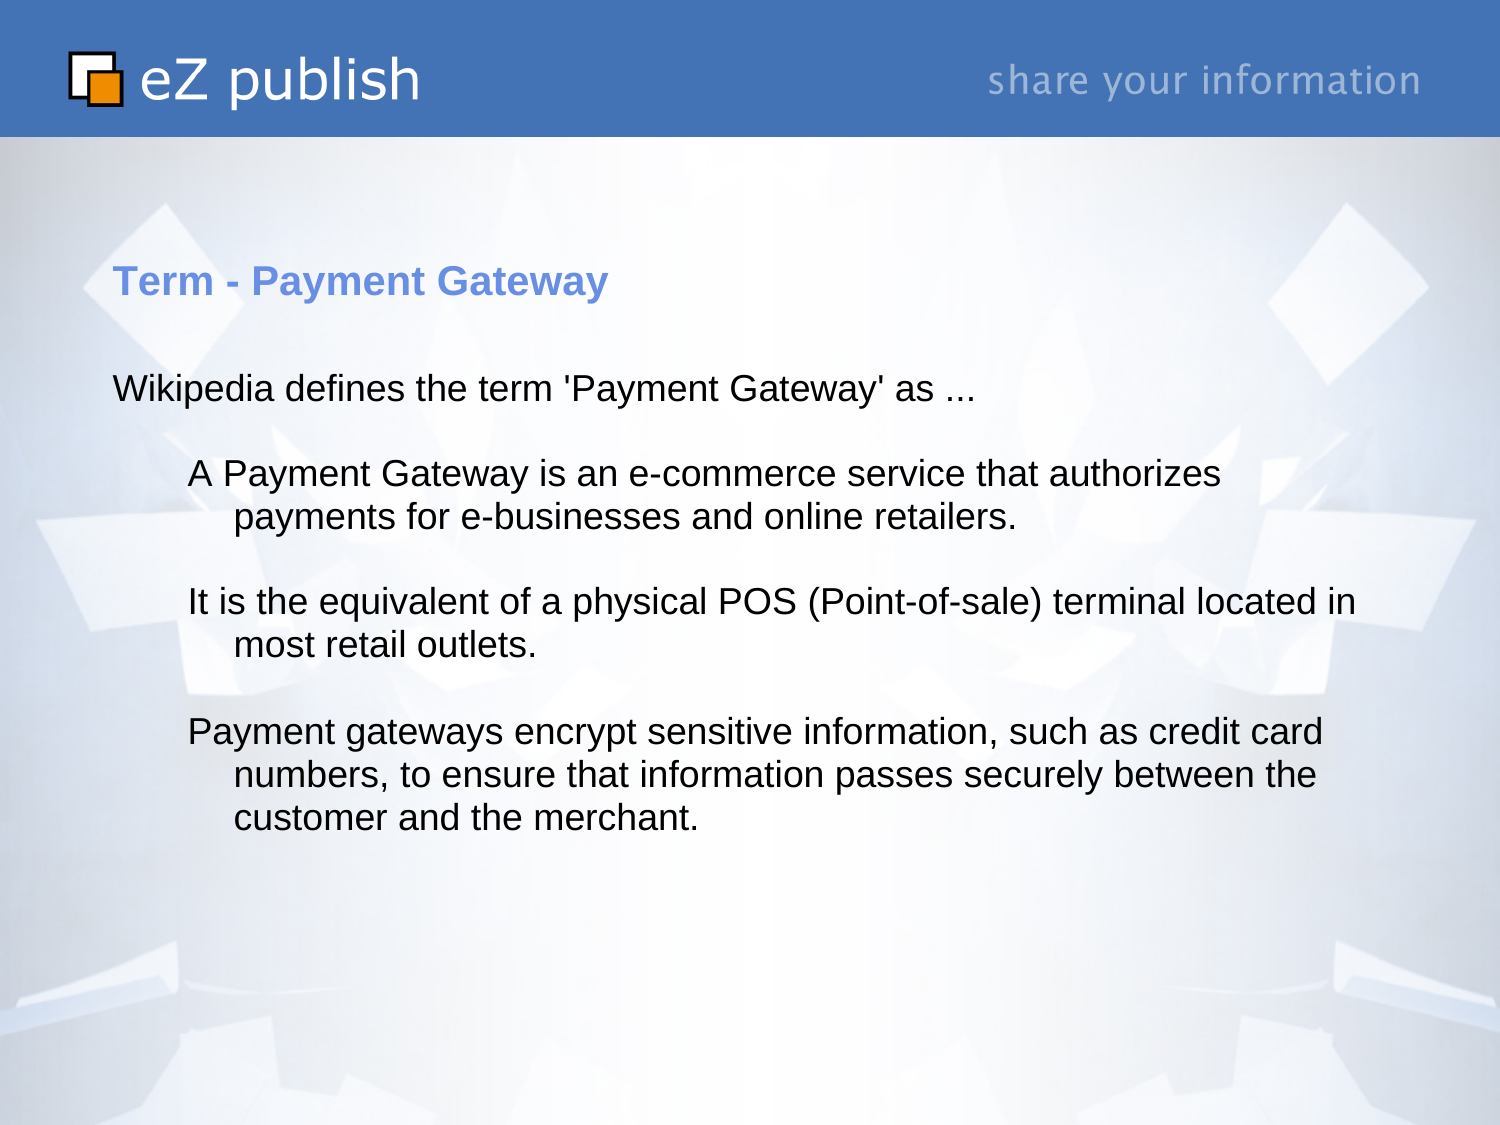

# Term - Payment Gateway
Wikipedia defines the term 'Payment Gateway' as ...
A Payment Gateway is an e-commerce service that authorizes payments for e-businesses and online retailers.
It is the equivalent of a physical POS (Point-of-sale) terminal located in most retail outlets.
Payment gateways encrypt sensitive information, such as credit card numbers, to ensure that information passes securely between the customer and the merchant.